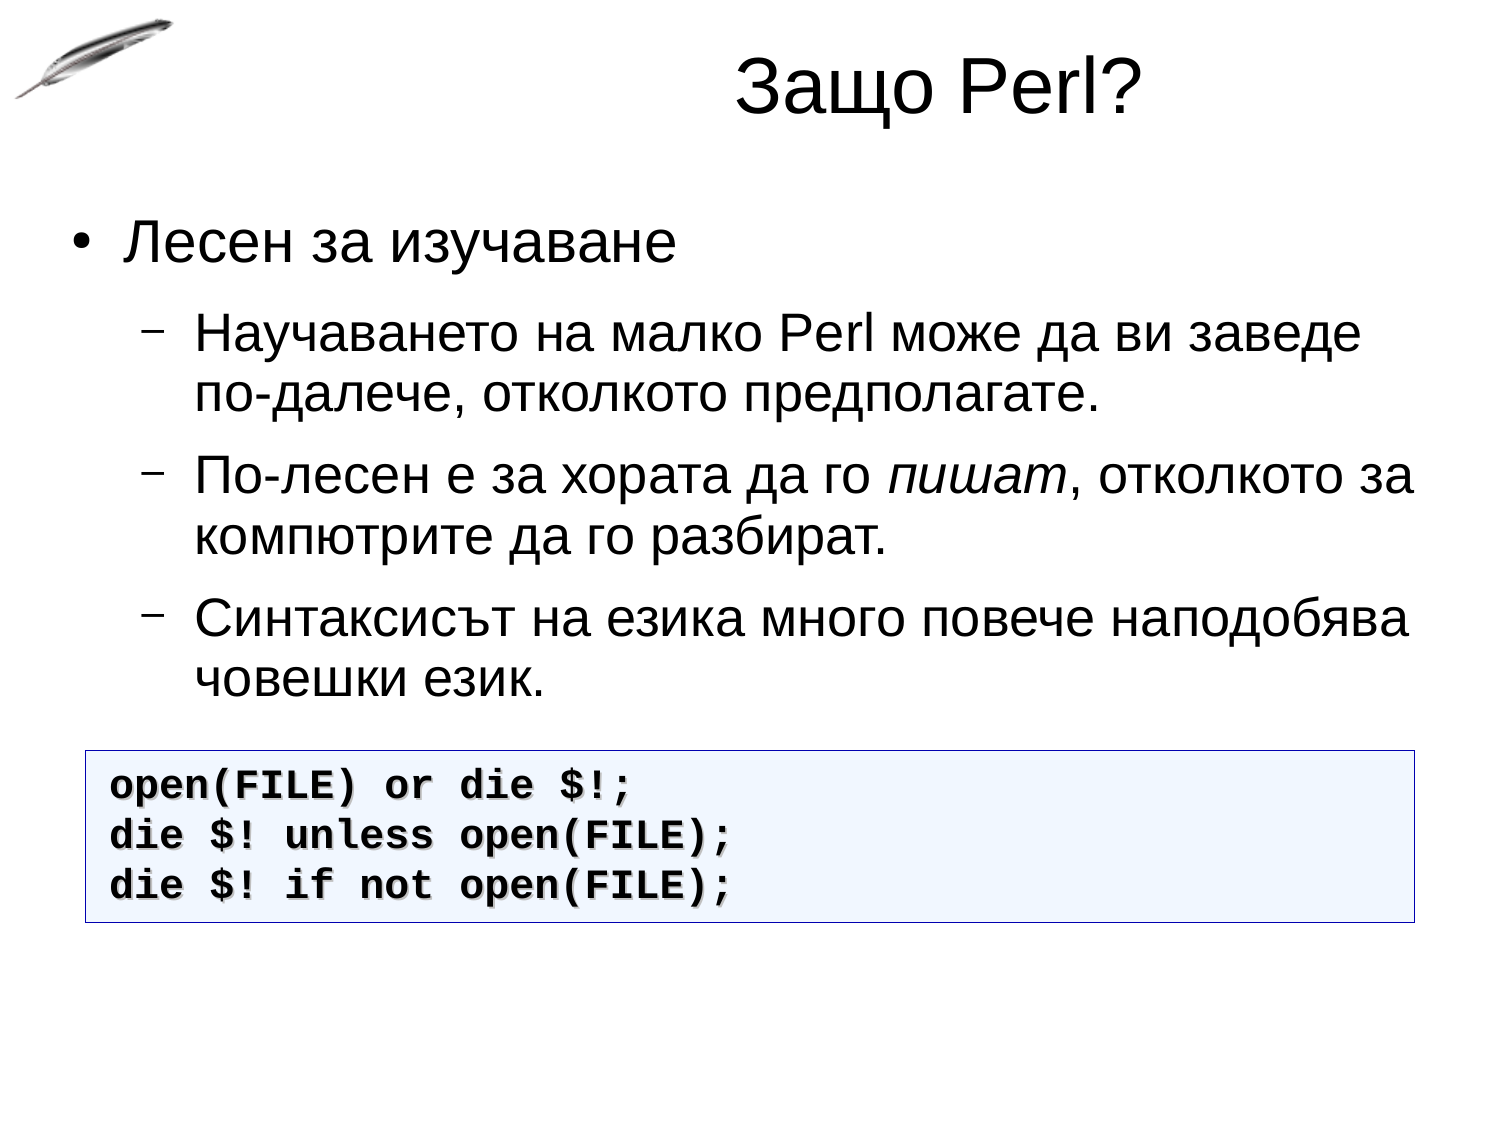

# Защо Perl?
Лесен за изучаване
Научаването на малко Perl може да ви заведе по-далече, отколкото предполагате.
По-лесен е за хората да го пишат, отколкото за компютрите да го разбират.
Синтаксисът на езика много повече наподобява човешки език.
open(FILE) or die $!;
die $! unless open(FILE);
die $! if not open(FILE);